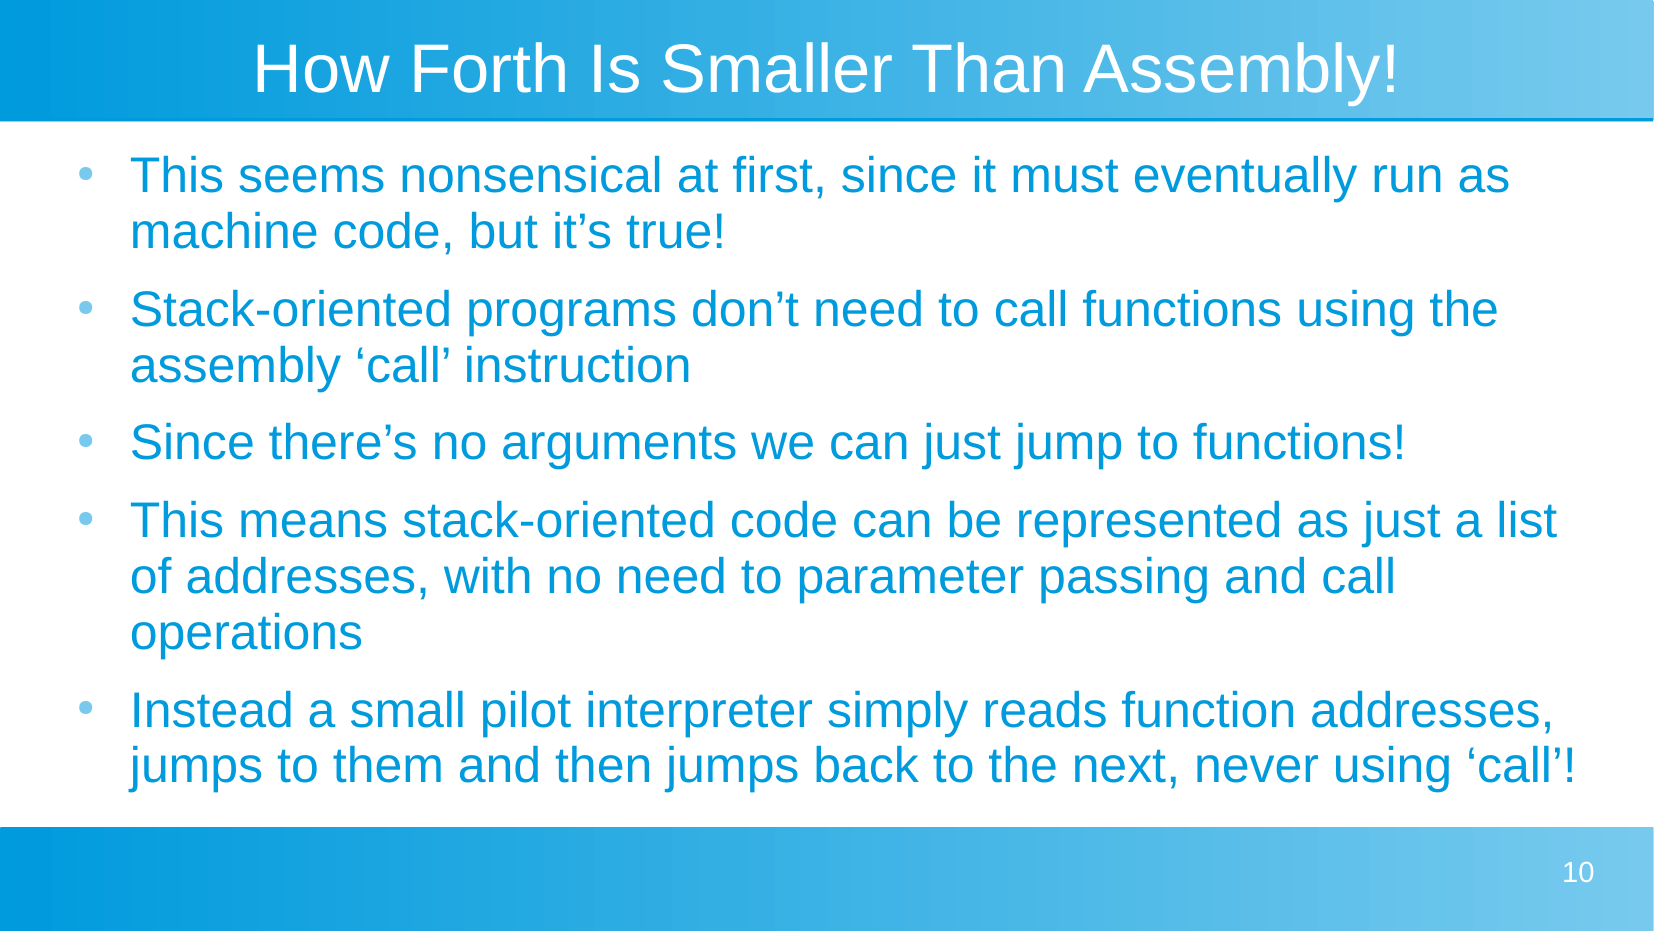

# How Forth Is Smaller Than Assembly!
This seems nonsensical at first, since it must eventually run as machine code, but it’s true!
Stack-oriented programs don’t need to call functions using the assembly ‘call’ instruction
Since there’s no arguments we can just jump to functions!
This means stack-oriented code can be represented as just a list of addresses, with no need to parameter passing and call operations
Instead a small pilot interpreter simply reads function addresses, jumps to them and then jumps back to the next, never using ‘call’!
10